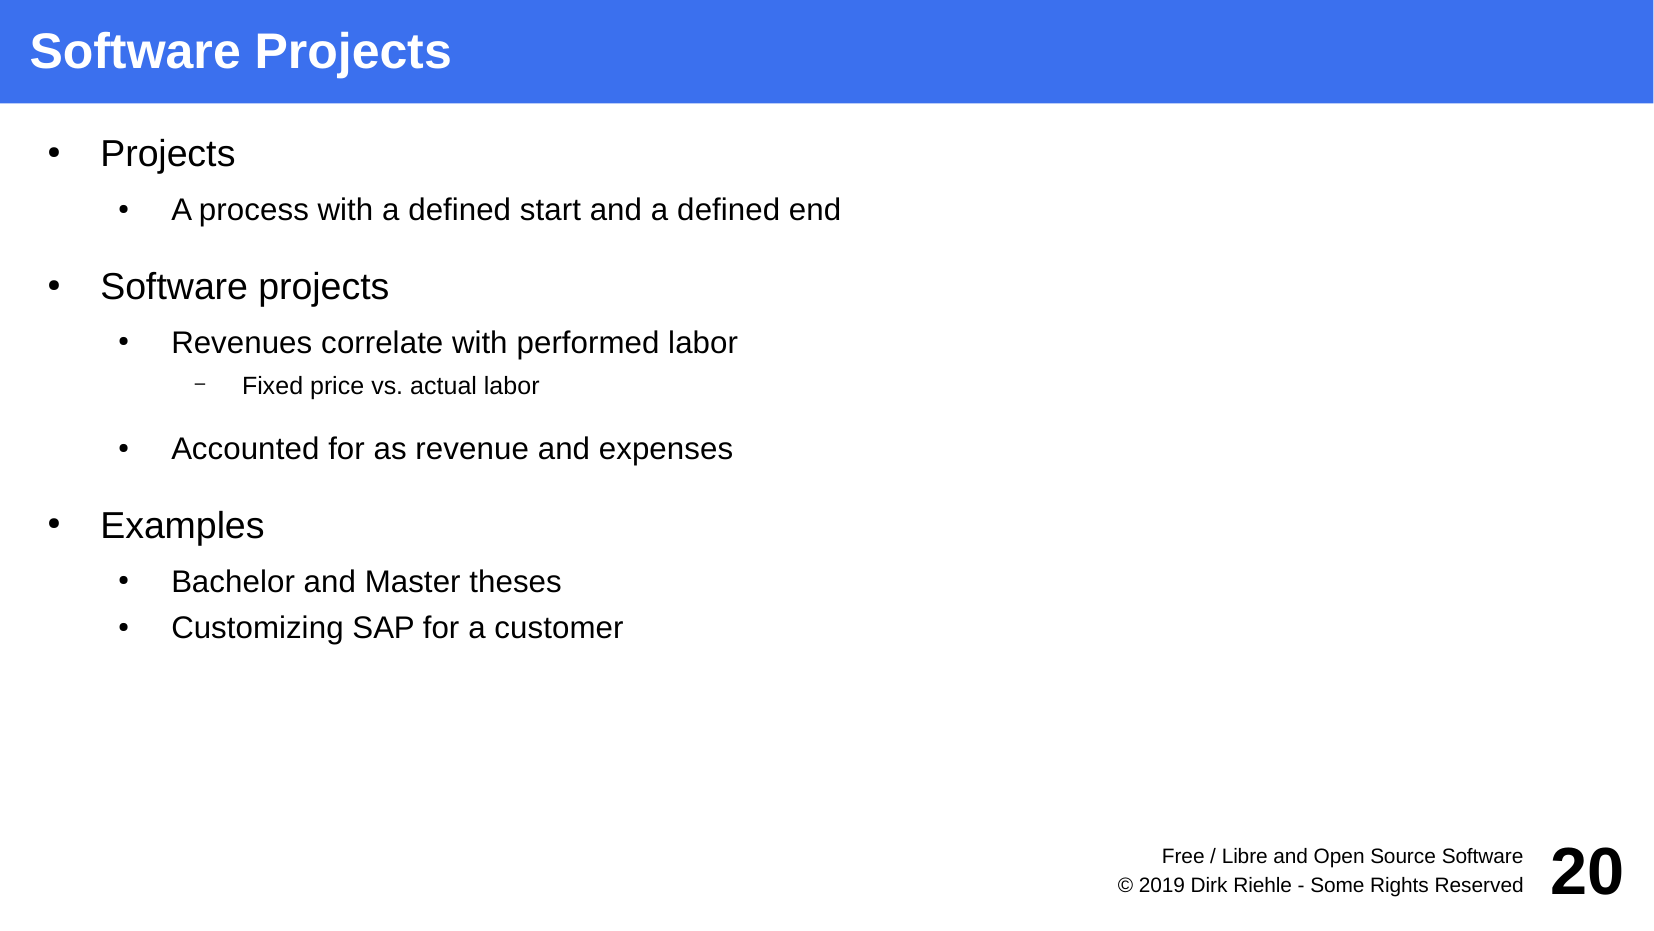

# Software Projects
Projects
A process with a defined start and a defined end
Software projects
Revenues correlate with performed labor
Fixed price vs. actual labor
Accounted for as revenue and expenses
Examples
Bachelor and Master theses
Customizing SAP for a customer
Free / Libre and Open Source Software
20
© 2019 Dirk Riehle - Some Rights Reserved